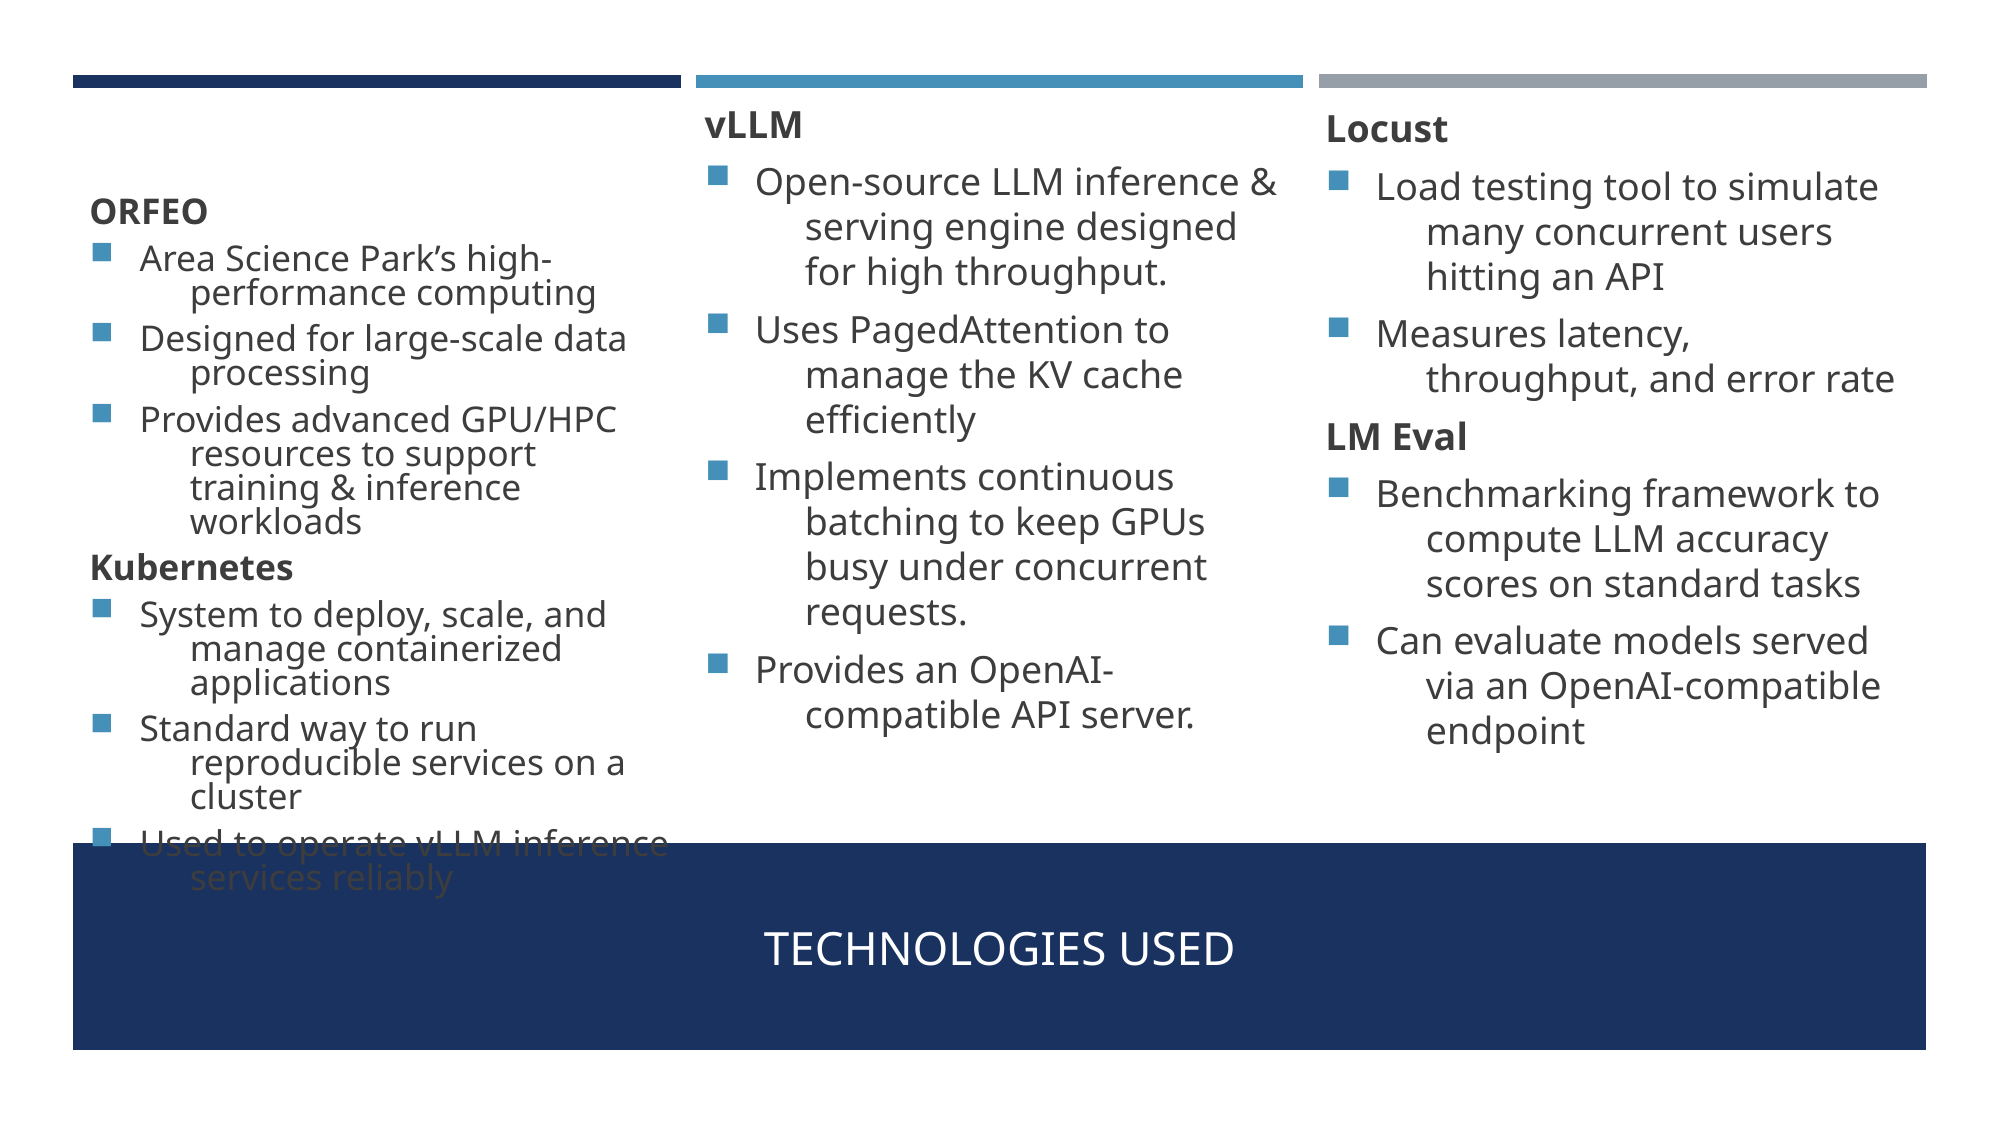

vLLM
Open-source LLM inference & serving engine designed for high throughput.
Uses PagedAttention to manage the KV cache efficiently
Implements continuous batching to keep GPUs busy under concurrent requests.
Provides an OpenAI-compatible API server.
Locust
Load testing tool to simulate many concurrent users hitting an API
Measures latency, throughput, and error rate
LM Eval
Benchmarking framework to compute LLM accuracy scores on standard tasks
Can evaluate models served via an OpenAI-compatible endpoint
ORFEO
Area Science Park’s high-performance computing
Designed for large-scale data processing
Provides advanced GPU/HPC resources to support training & inference workloads
Kubernetes
System to deploy, scale, and manage containerized applications
Standard way to run reproducible services on a cluster
Used to operate vLLM inference services reliably
# Technologies used